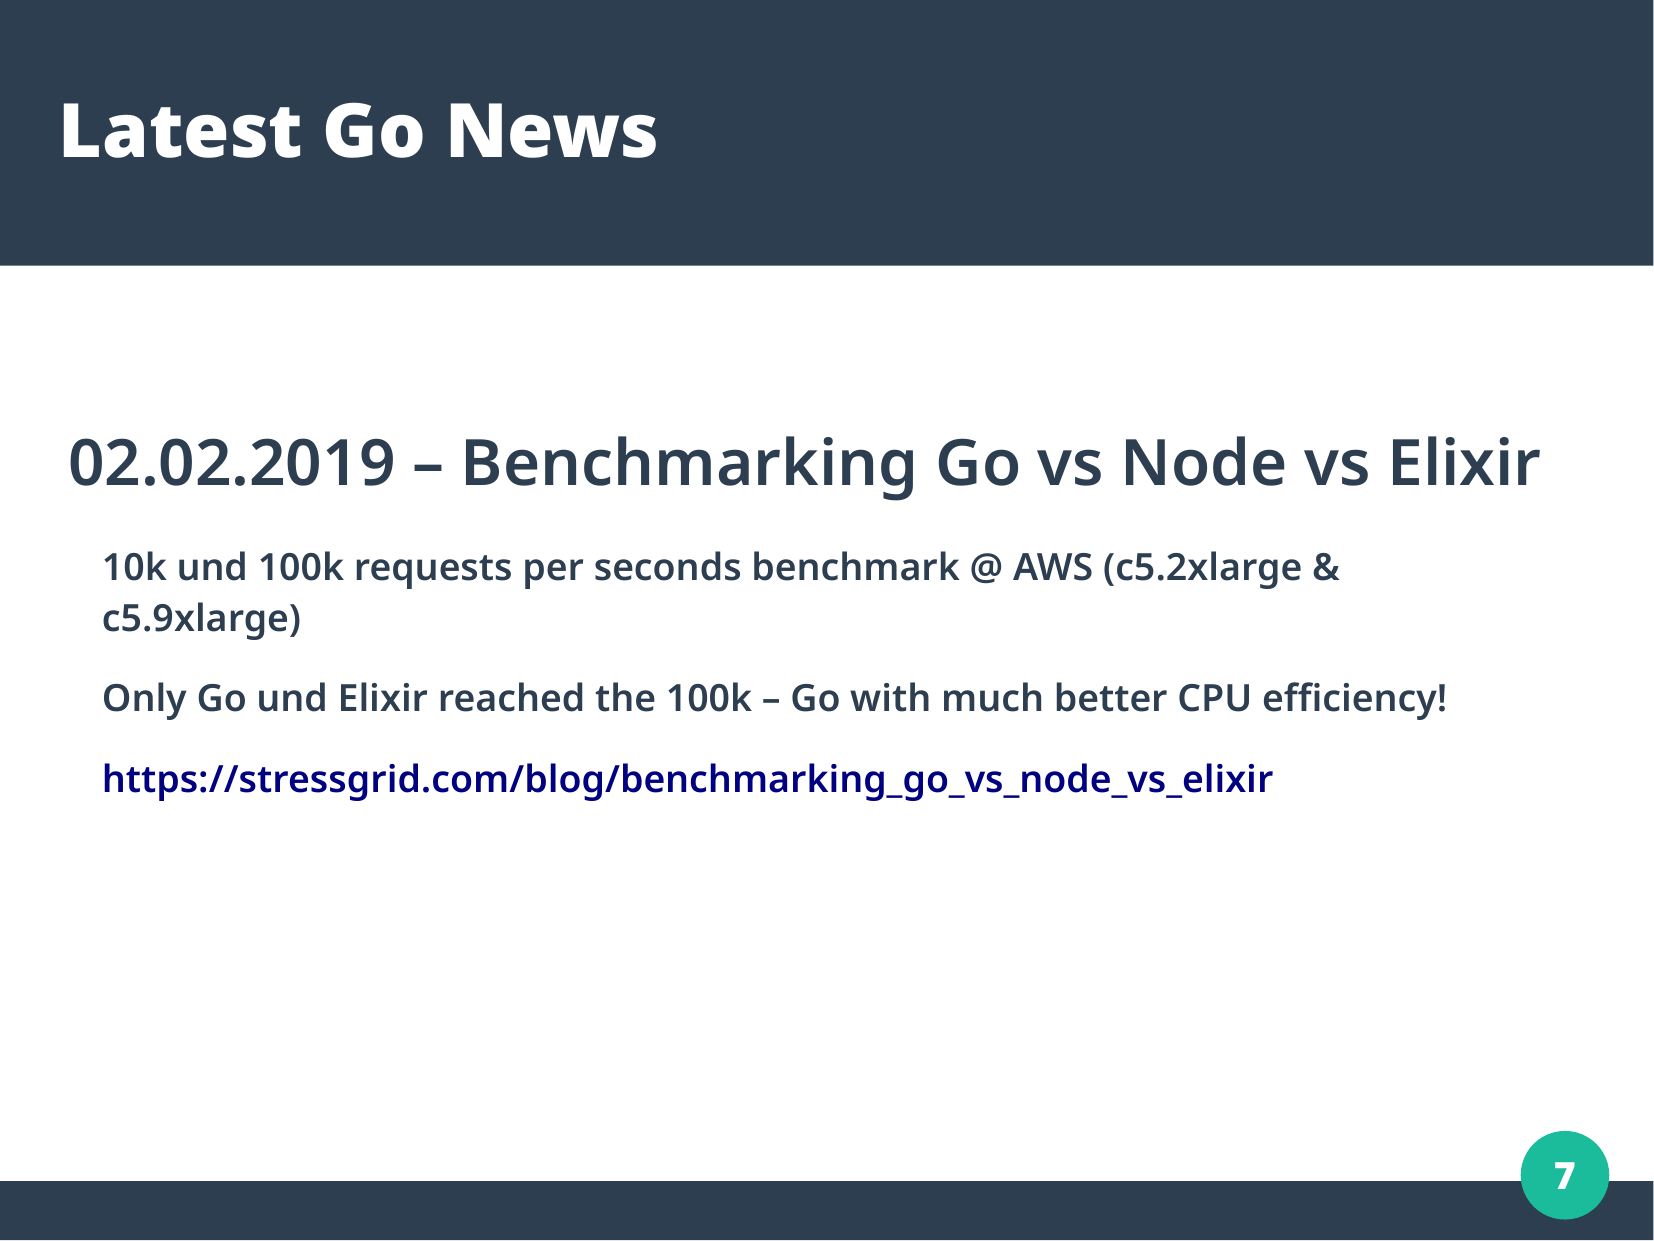

# Latest Go News
02.02.2019 – Benchmarking Go vs Node vs Elixir
10k und 100k requests per seconds benchmark @ AWS (c5.2xlarge & c5.9xlarge)
Only Go und Elixir reached the 100k – Go with much better CPU efficiency!
https://stressgrid.com/blog/benchmarking_go_vs_node_vs_elixir
7